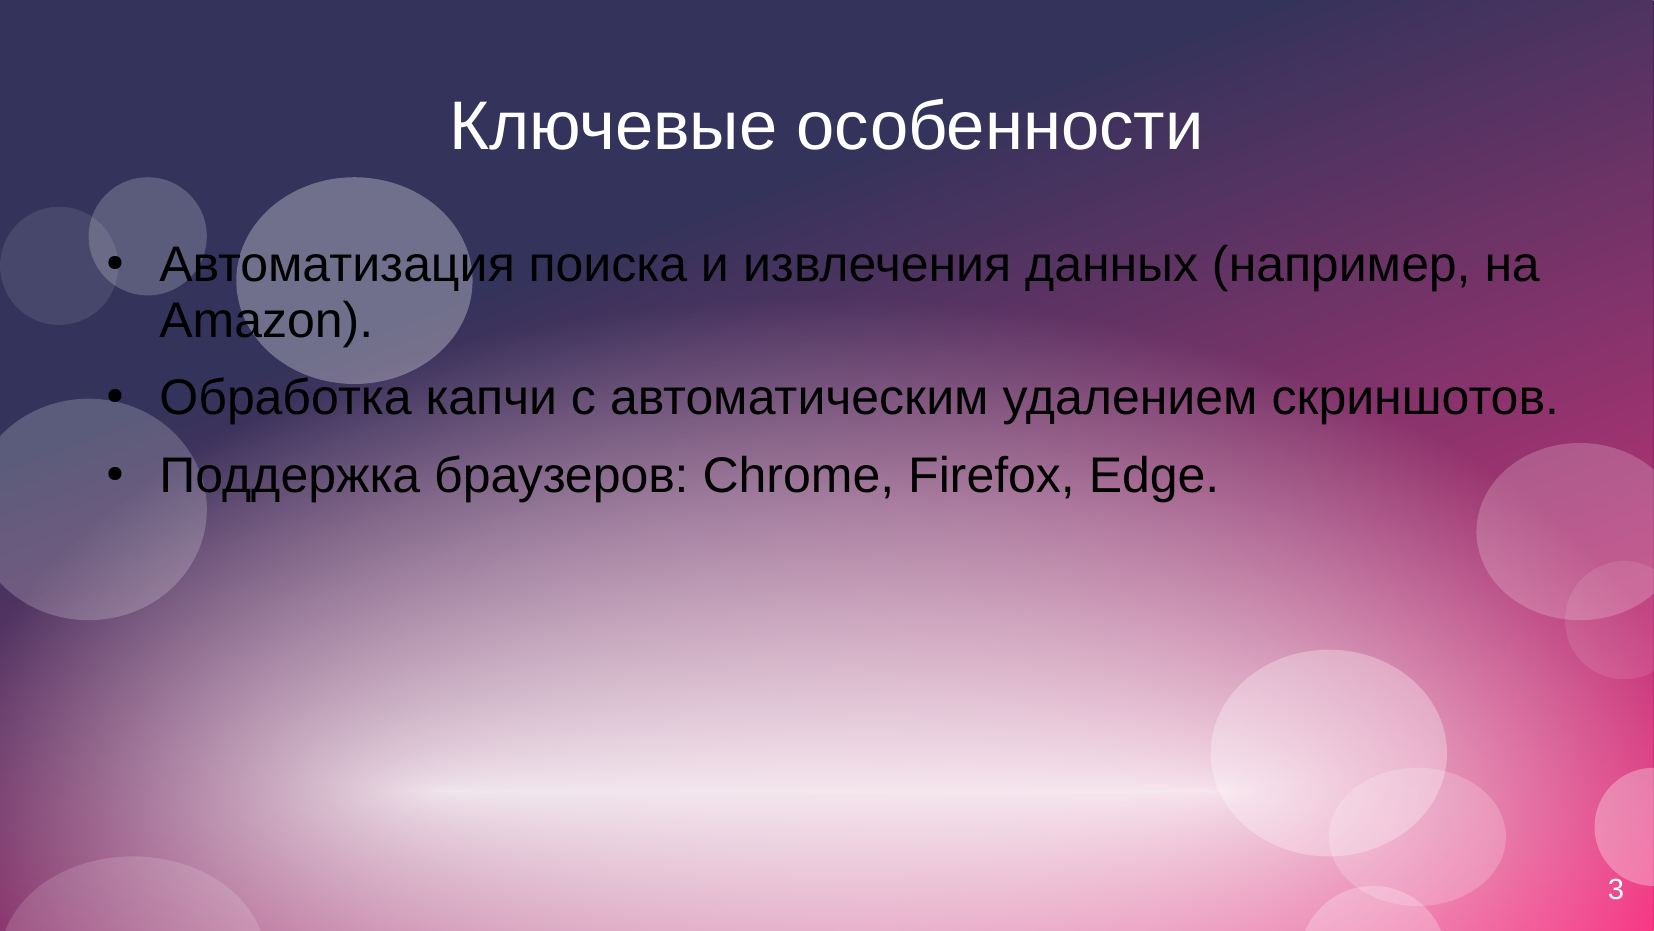

# Ключевые особенности
Автоматизация поиска и извлечения данных (например, на Amazon).
Обработка капчи с автоматическим удалением скриншотов.
Поддержка браузеров: Chrome, Firefox, Edge.